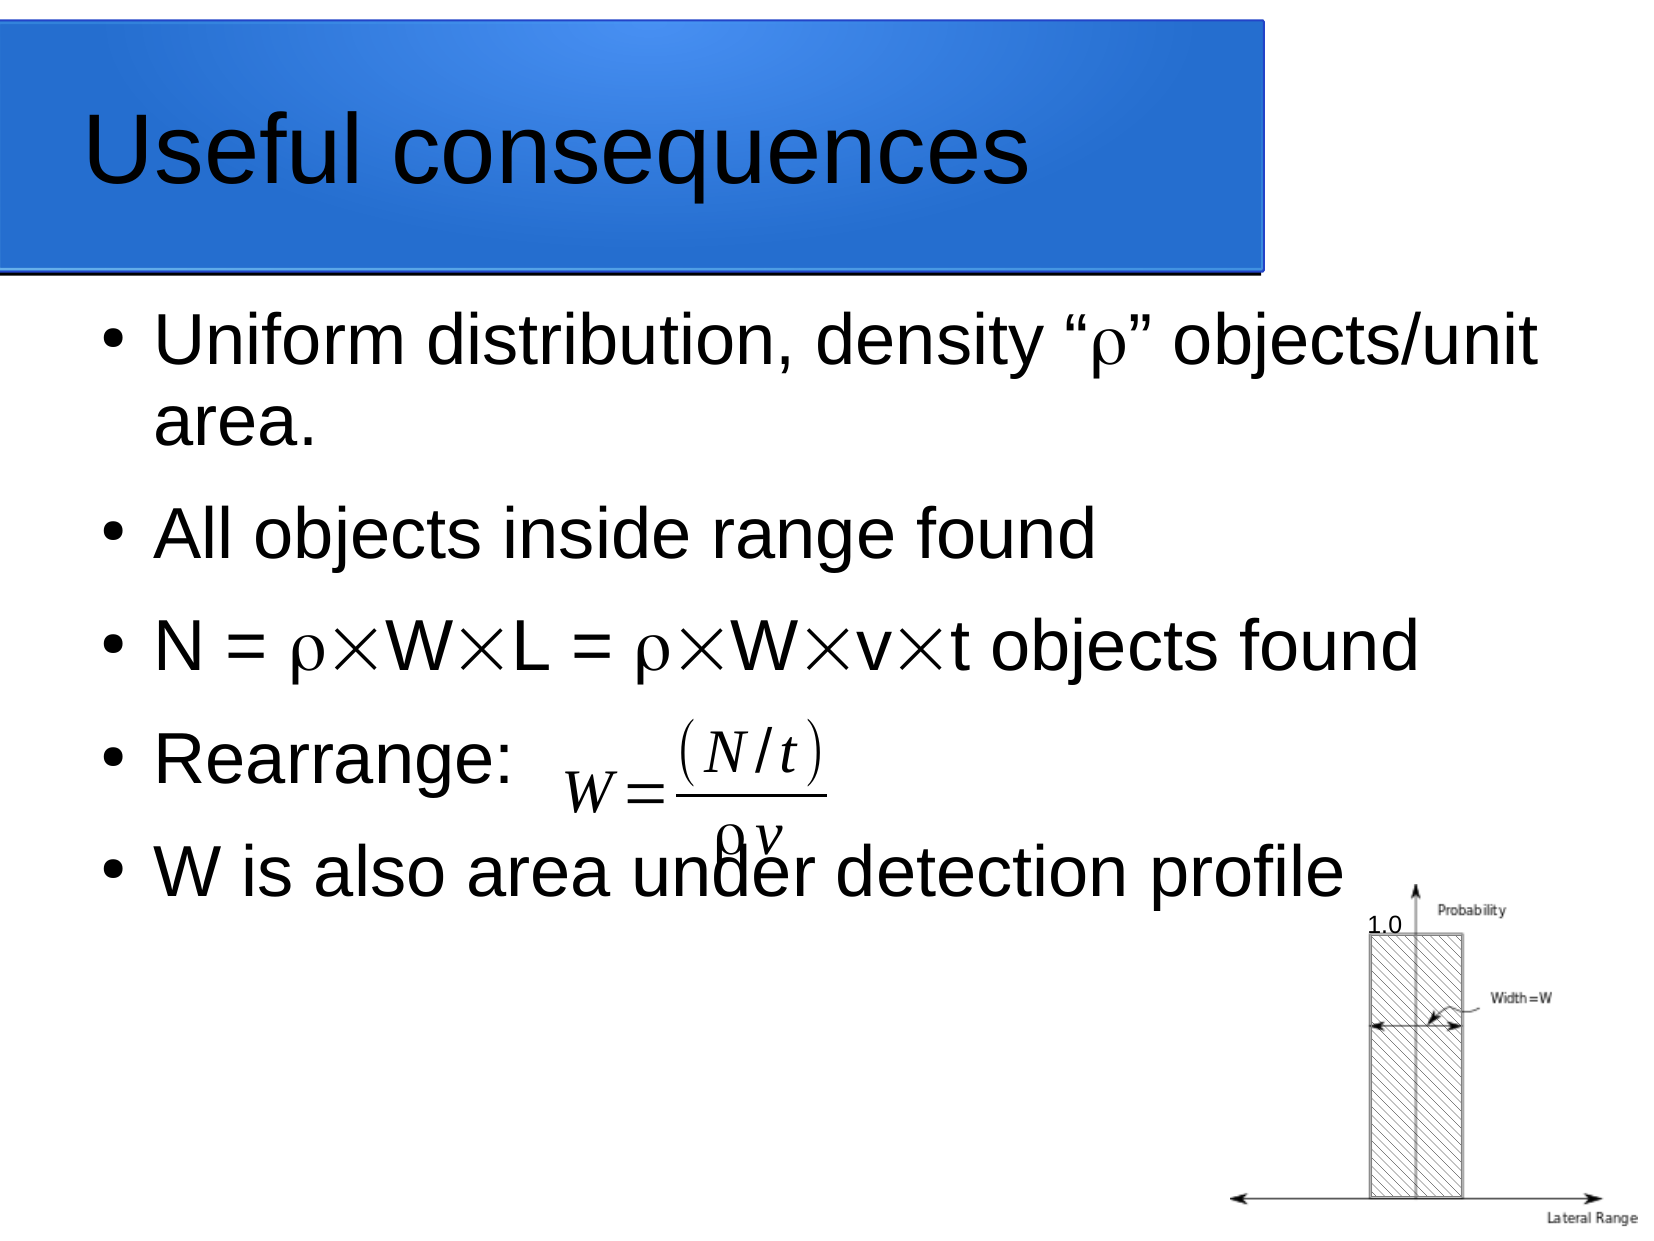

# Useful consequences
Uniform distribution, density “r” objects/unit area.
All objects inside range found
N = r´W´L = r´W´v´t objects found
Rearrange:
W is also area under detection profile
1.0